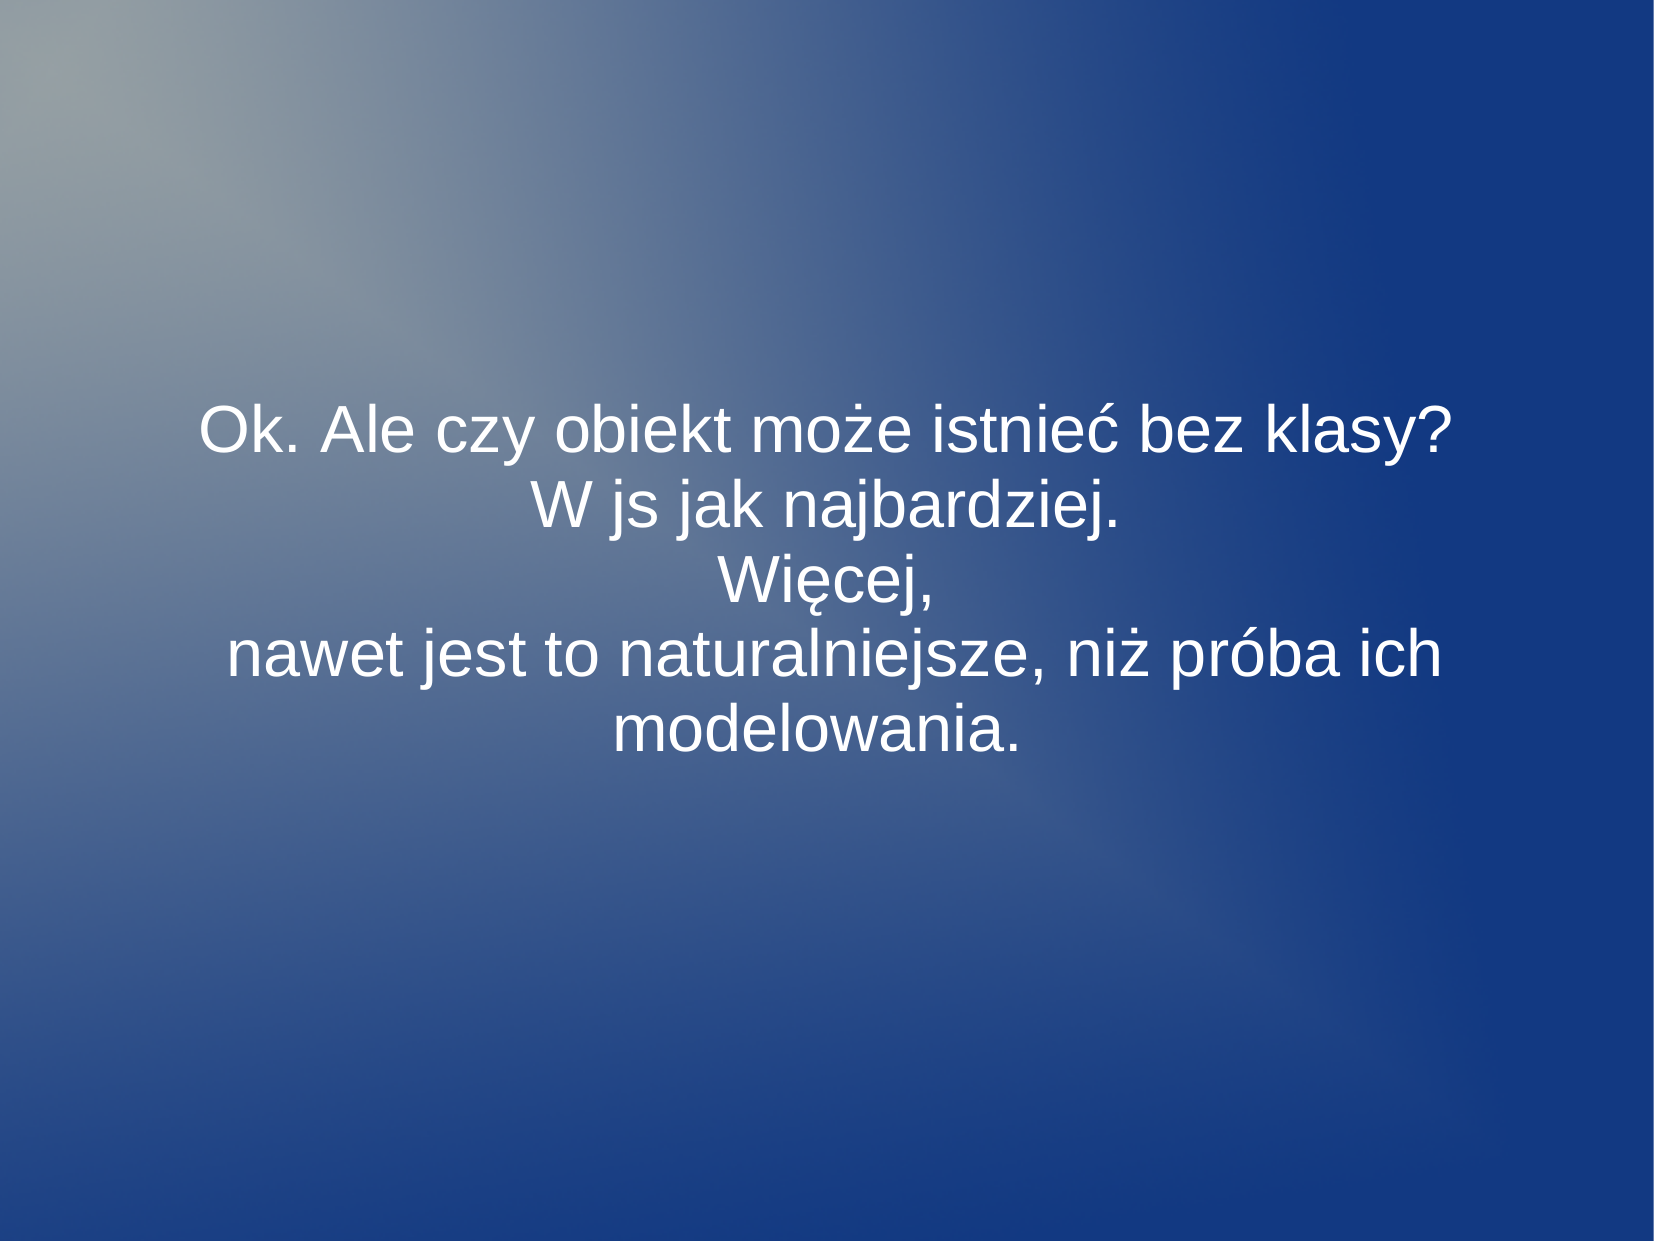

# Ok. Ale czy obiekt może istnieć bez klasy?
W js jak najbardziej.
Więcej,
 nawet jest to naturalniejsze, niż próba ich modelowania.